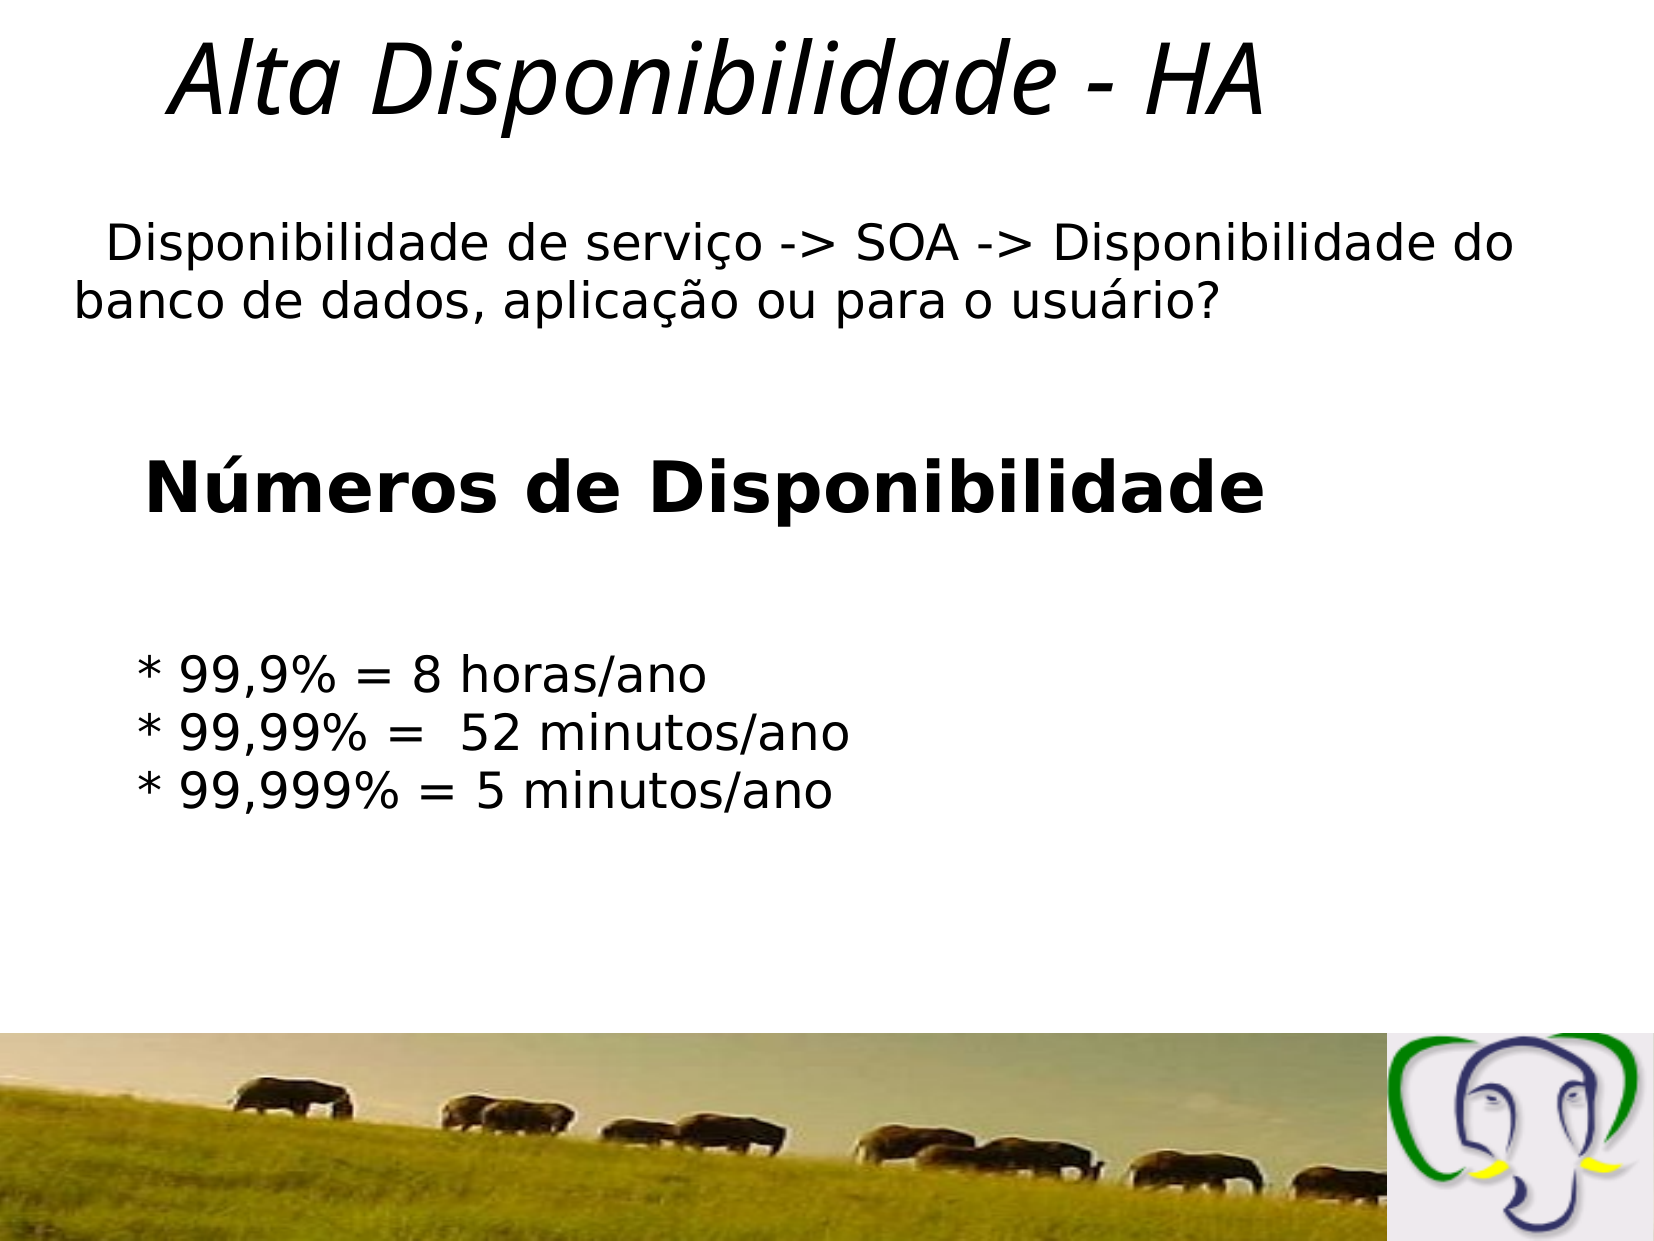

Alta Disponibilidade - HA
 Disponibilidade de serviço -> SOA -> Disponibilidade do banco de dados, aplicação ou para o usuário?
 Números de Disponibilidade
 * 99,9% = 8 horas/ano
 * 99,99% = 52 minutos/ano
 * 99,999% = 5 minutos/ano